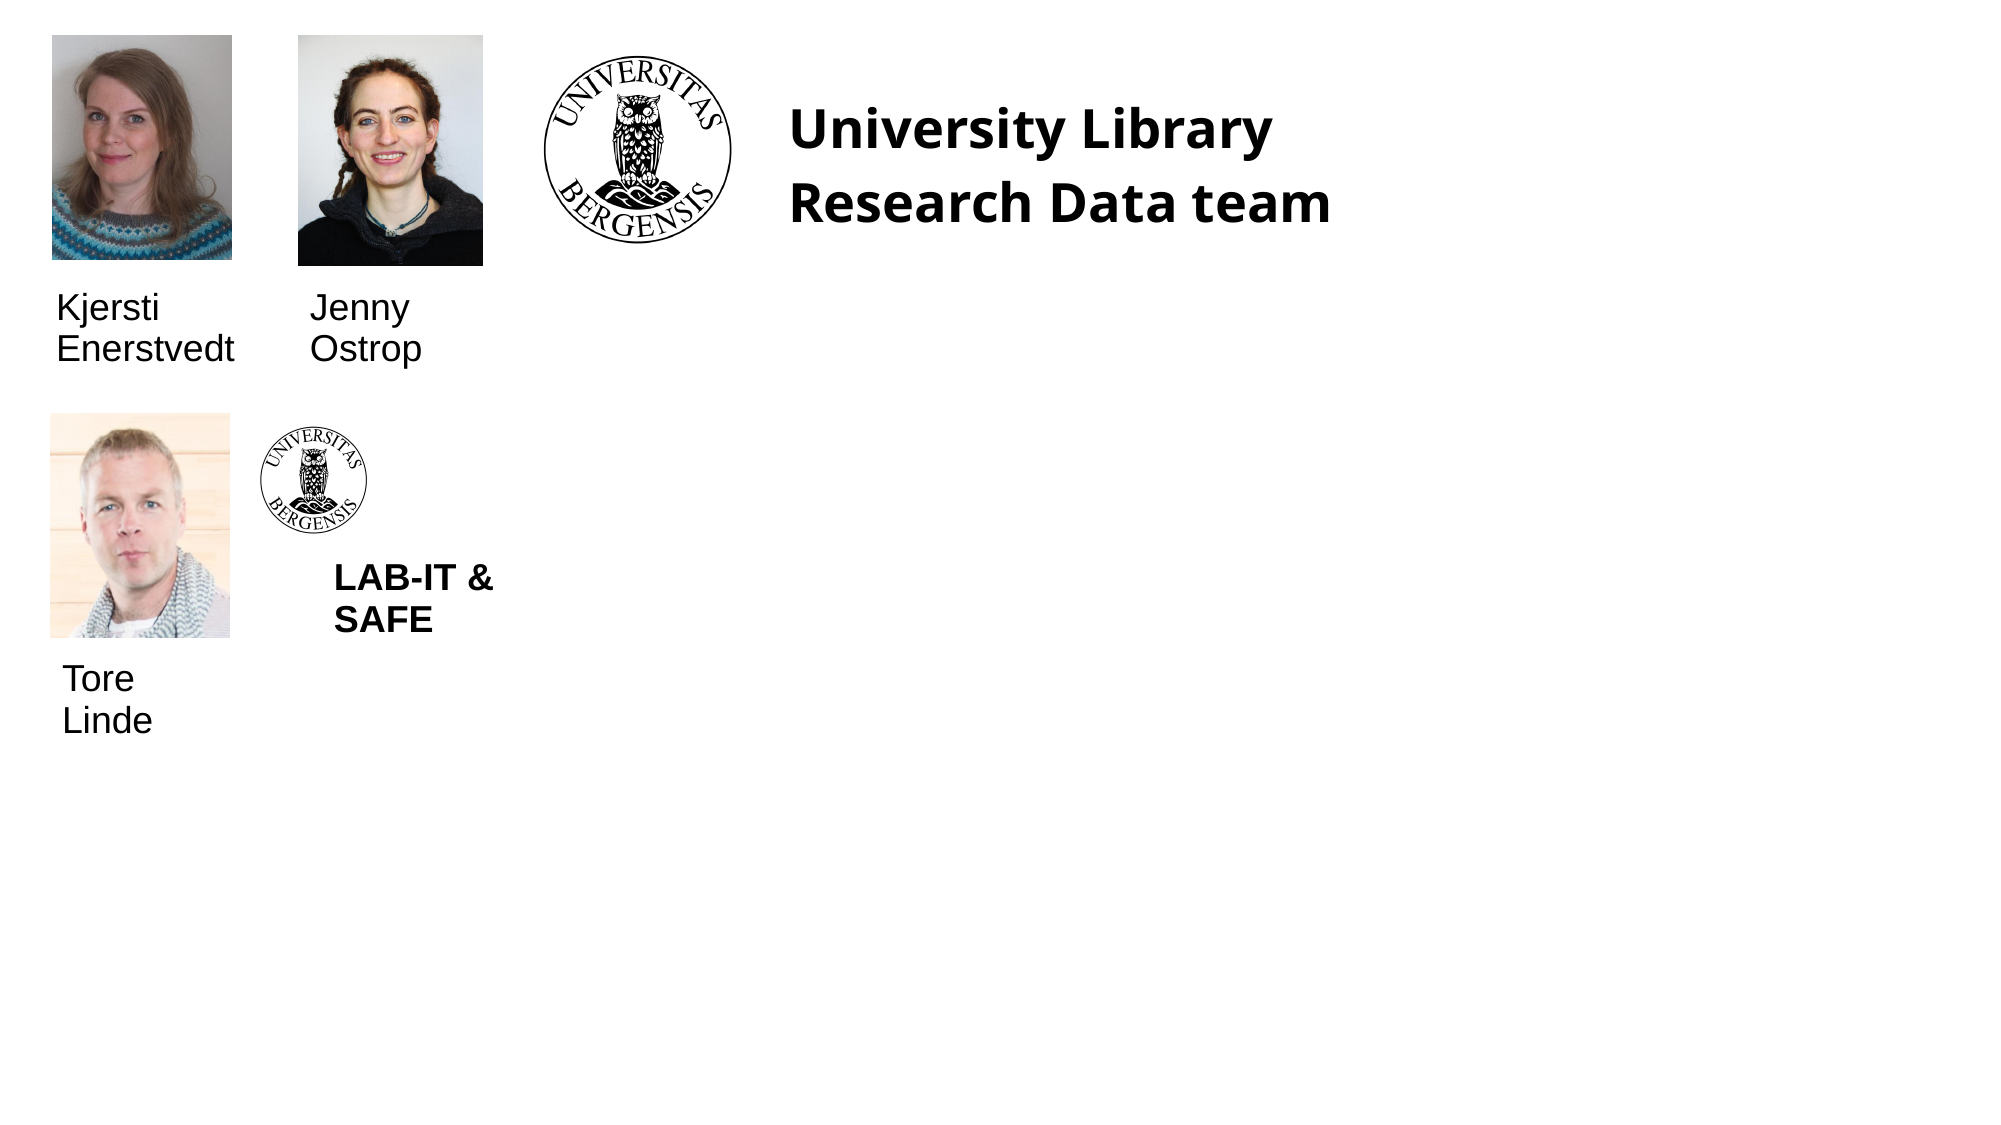

University Library
Research Data team
Kjersti Enerstvedt
Jenny Ostrop
LAB-IT & SAFE
Tore
Linde